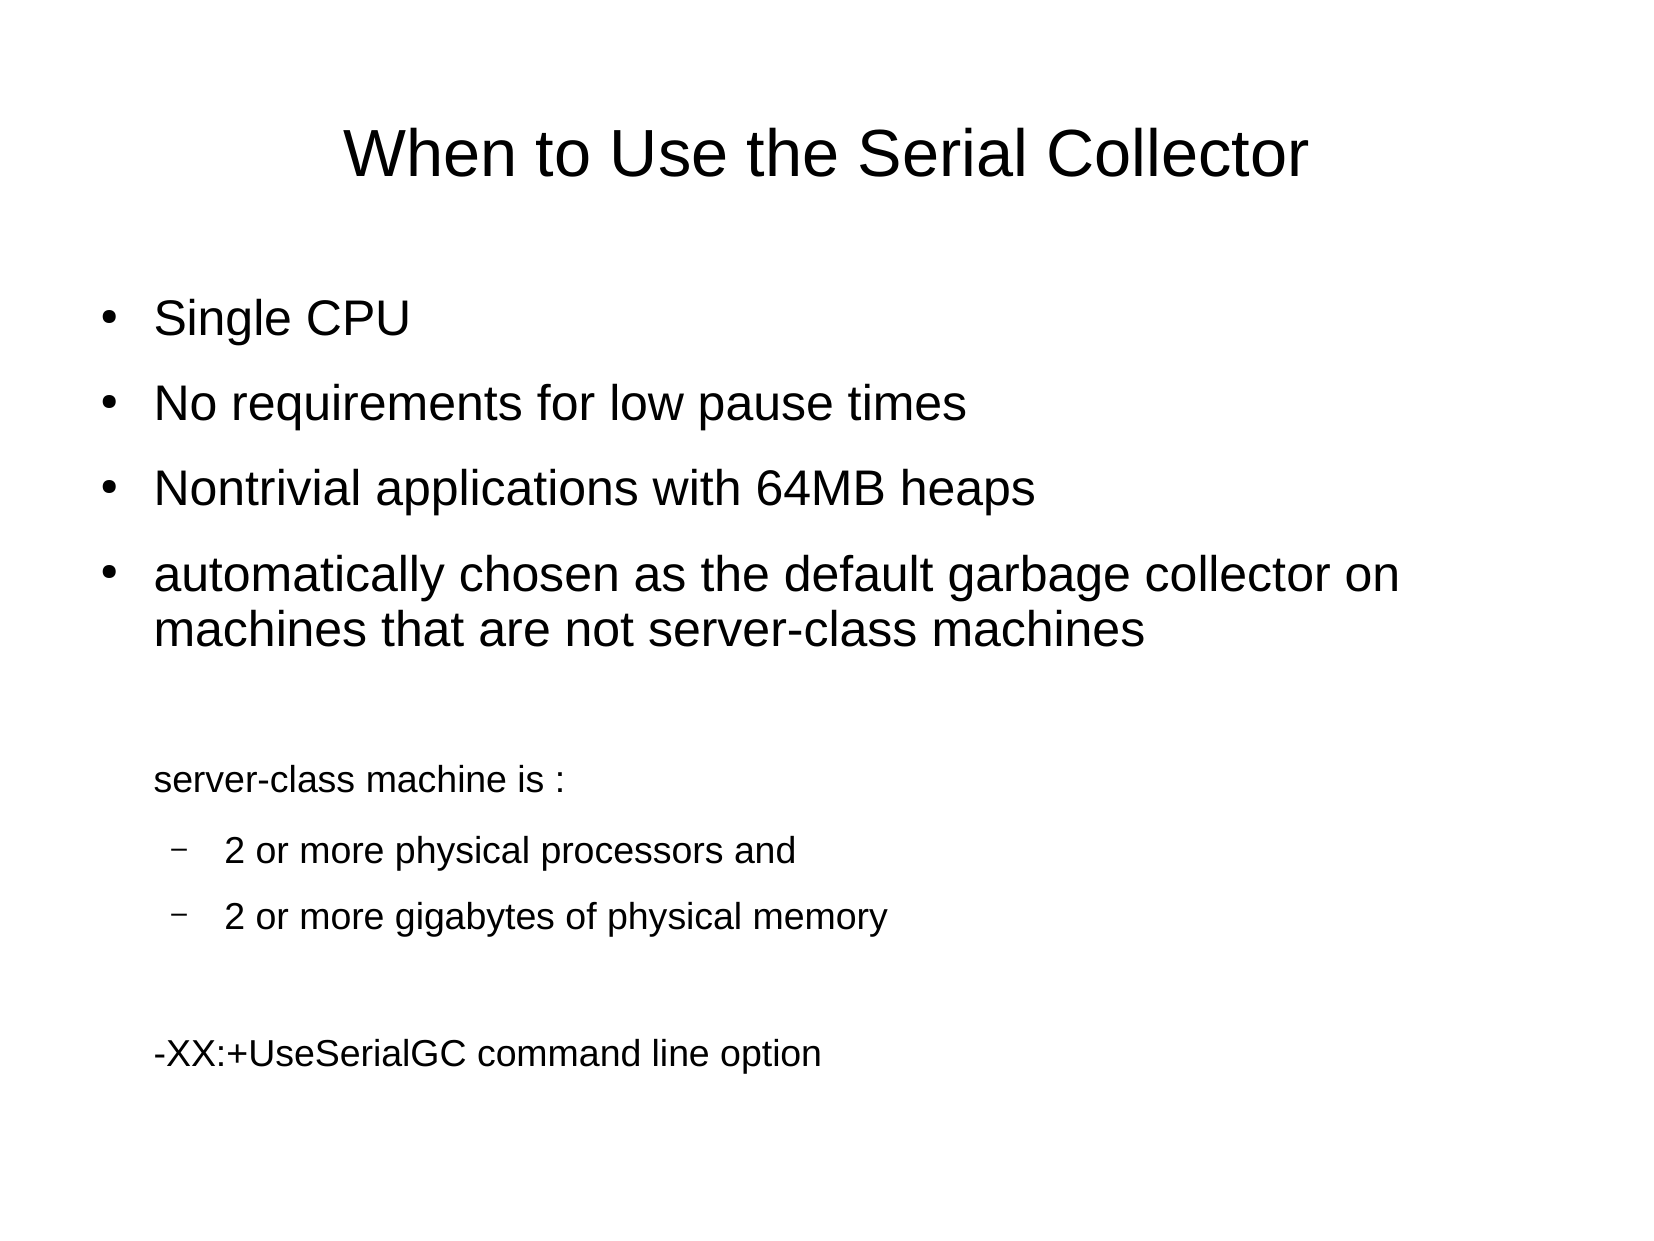

# When to Use the Serial Collector
Single CPU
No requirements for low pause times
Nontrivial applications with 64MB heaps
automatically chosen as the default garbage collector on machines that are not server-class machines
server-class machine is :
2 or more physical processors and
2 or more gigabytes of physical memory
-XX:+UseSerialGC command line option